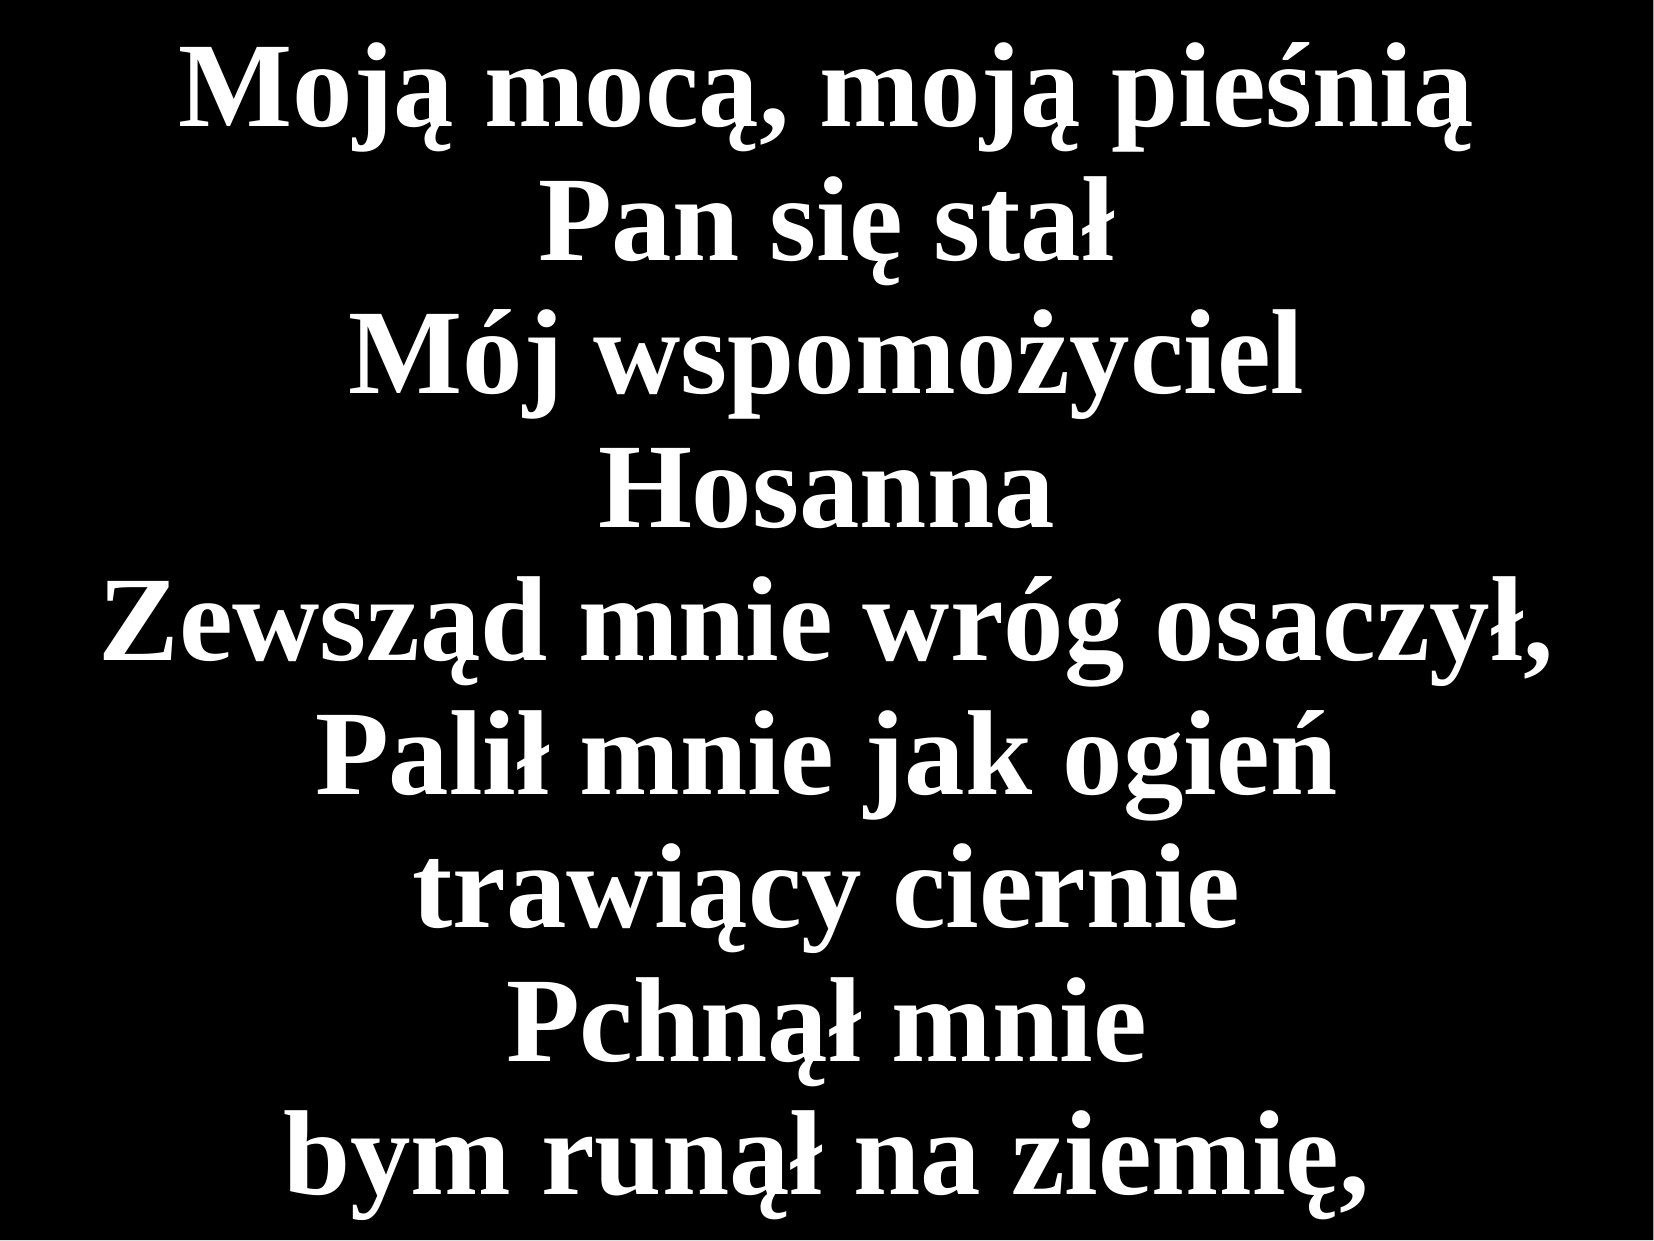

# Moją mocą, moją pieśnią Pan się stał Mój wspomożyciel Hosanna Zewsząd mnie wróg osaczył, Palił mnie jak ogień trawiący ciernie Pchnął mnie bym runął na ziemię,